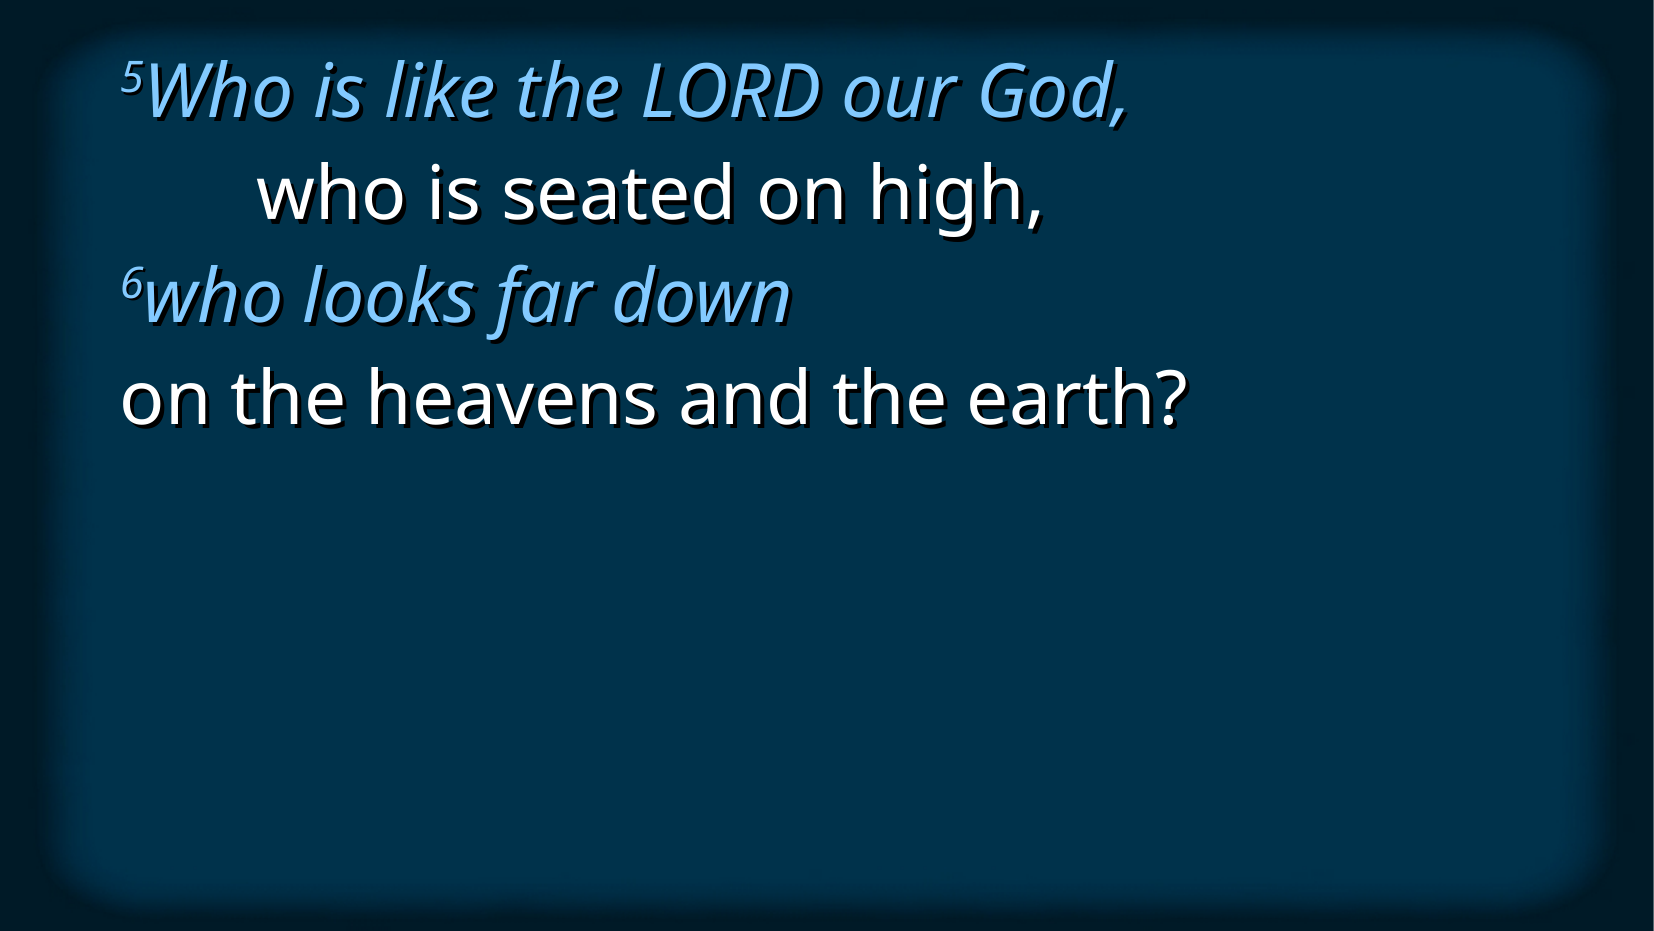

5Who is like the LORD our God,
 who is seated on high,
6who looks far down
on the heavens and the earth?